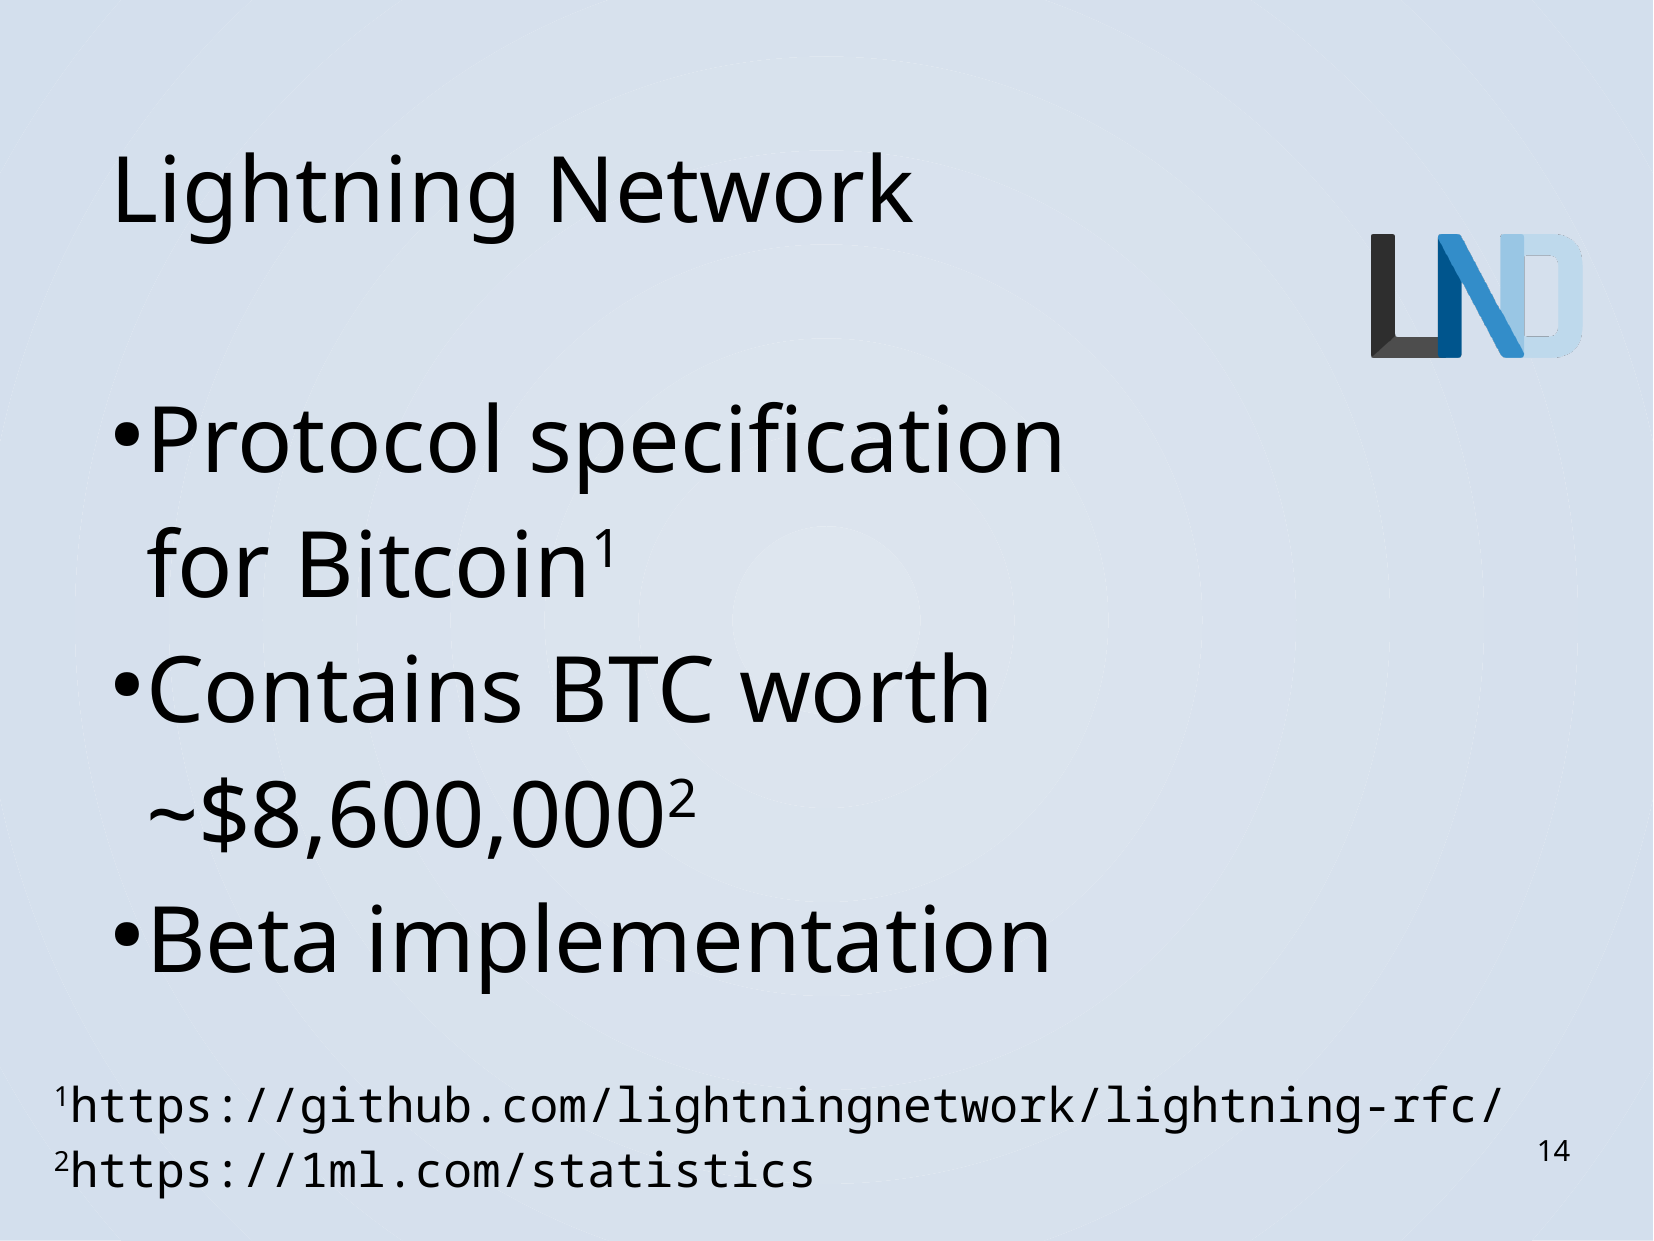

Lightning Network
Protocol specification for Bitcoin1
Contains BTC worth ~$8,600,0002
Beta implementation
1https://github.com/lightningnetwork/lightning-rfc/
2https://1ml.com/statistics
14